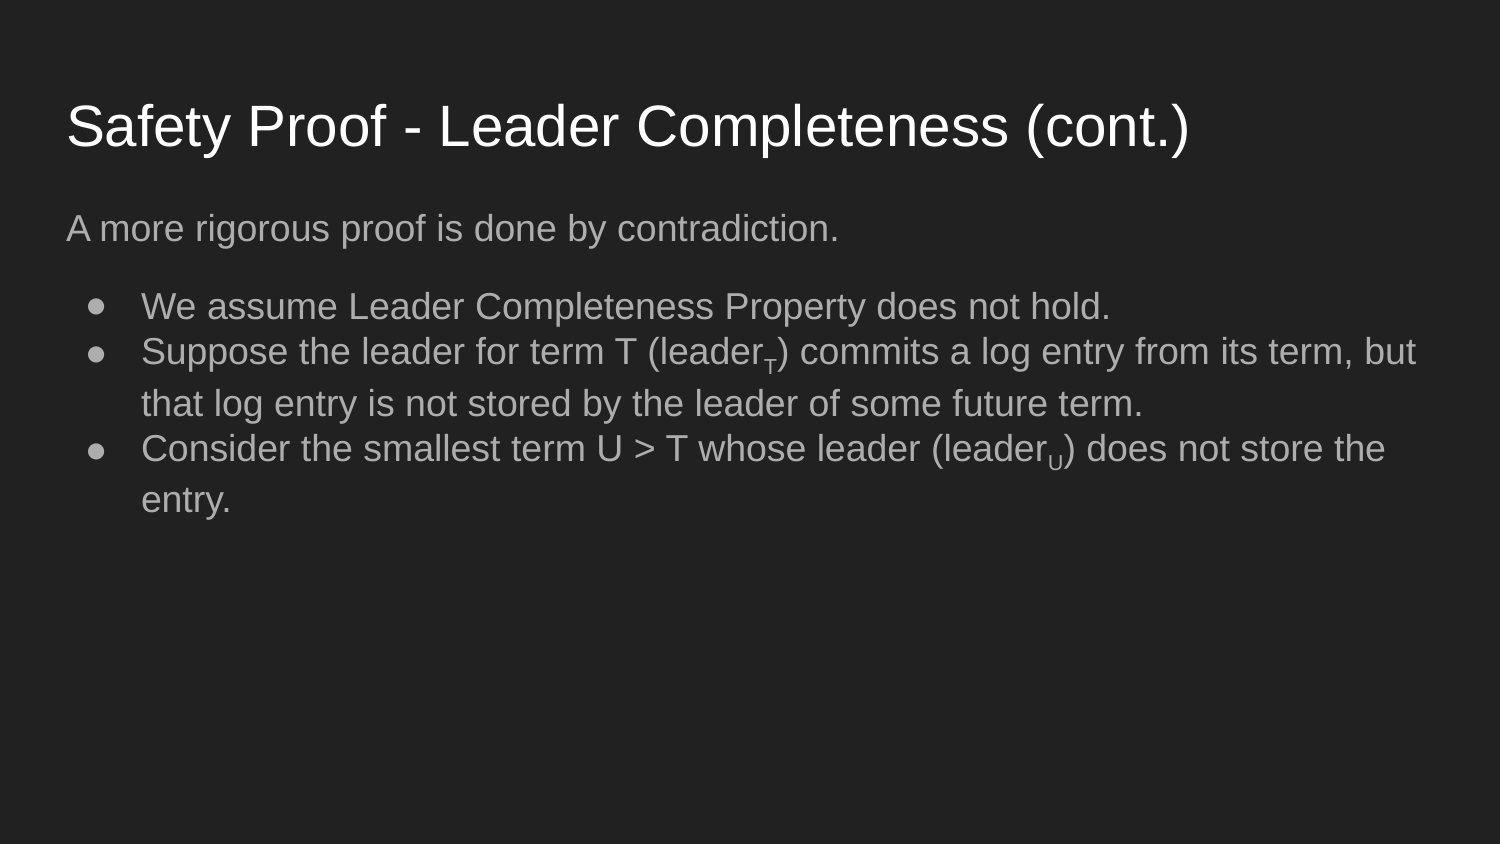

# Safety Proof - Leader Completeness (cont.)
A more rigorous proof is done by contradiction.
We assume Leader Completeness Property does not hold.
Suppose the leader for term T (leaderT) commits a log entry from its term, but that log entry is not stored by the leader of some future term.
Consider the smallest term U > T whose leader (leaderU) does not store the entry.